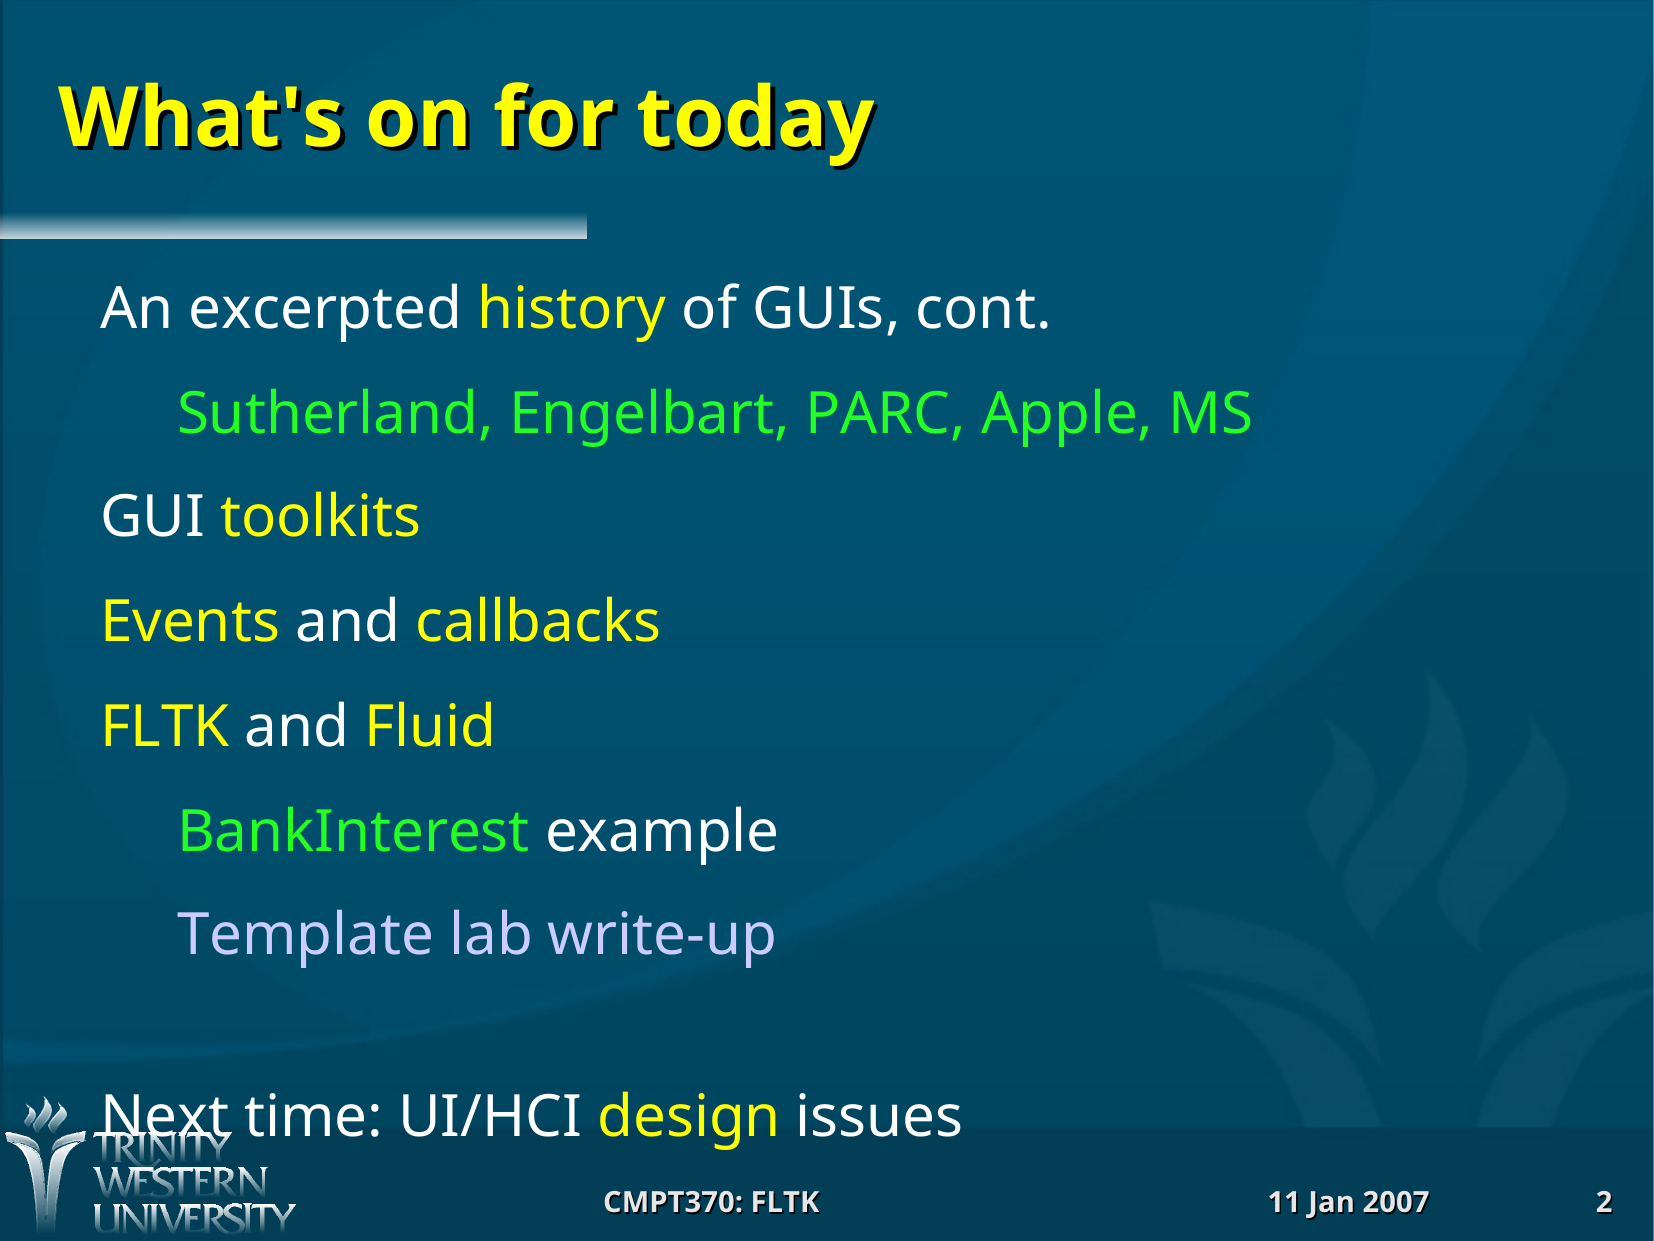

# What's on for today
An excerpted history of GUIs, cont.
Sutherland, Engelbart, PARC, Apple, MS
GUI toolkits
Events and callbacks
FLTK and Fluid
BankInterest example
Template lab write-up
Next time: UI/HCI design issues
CMPT370: FLTK
11 Jan 2007
2